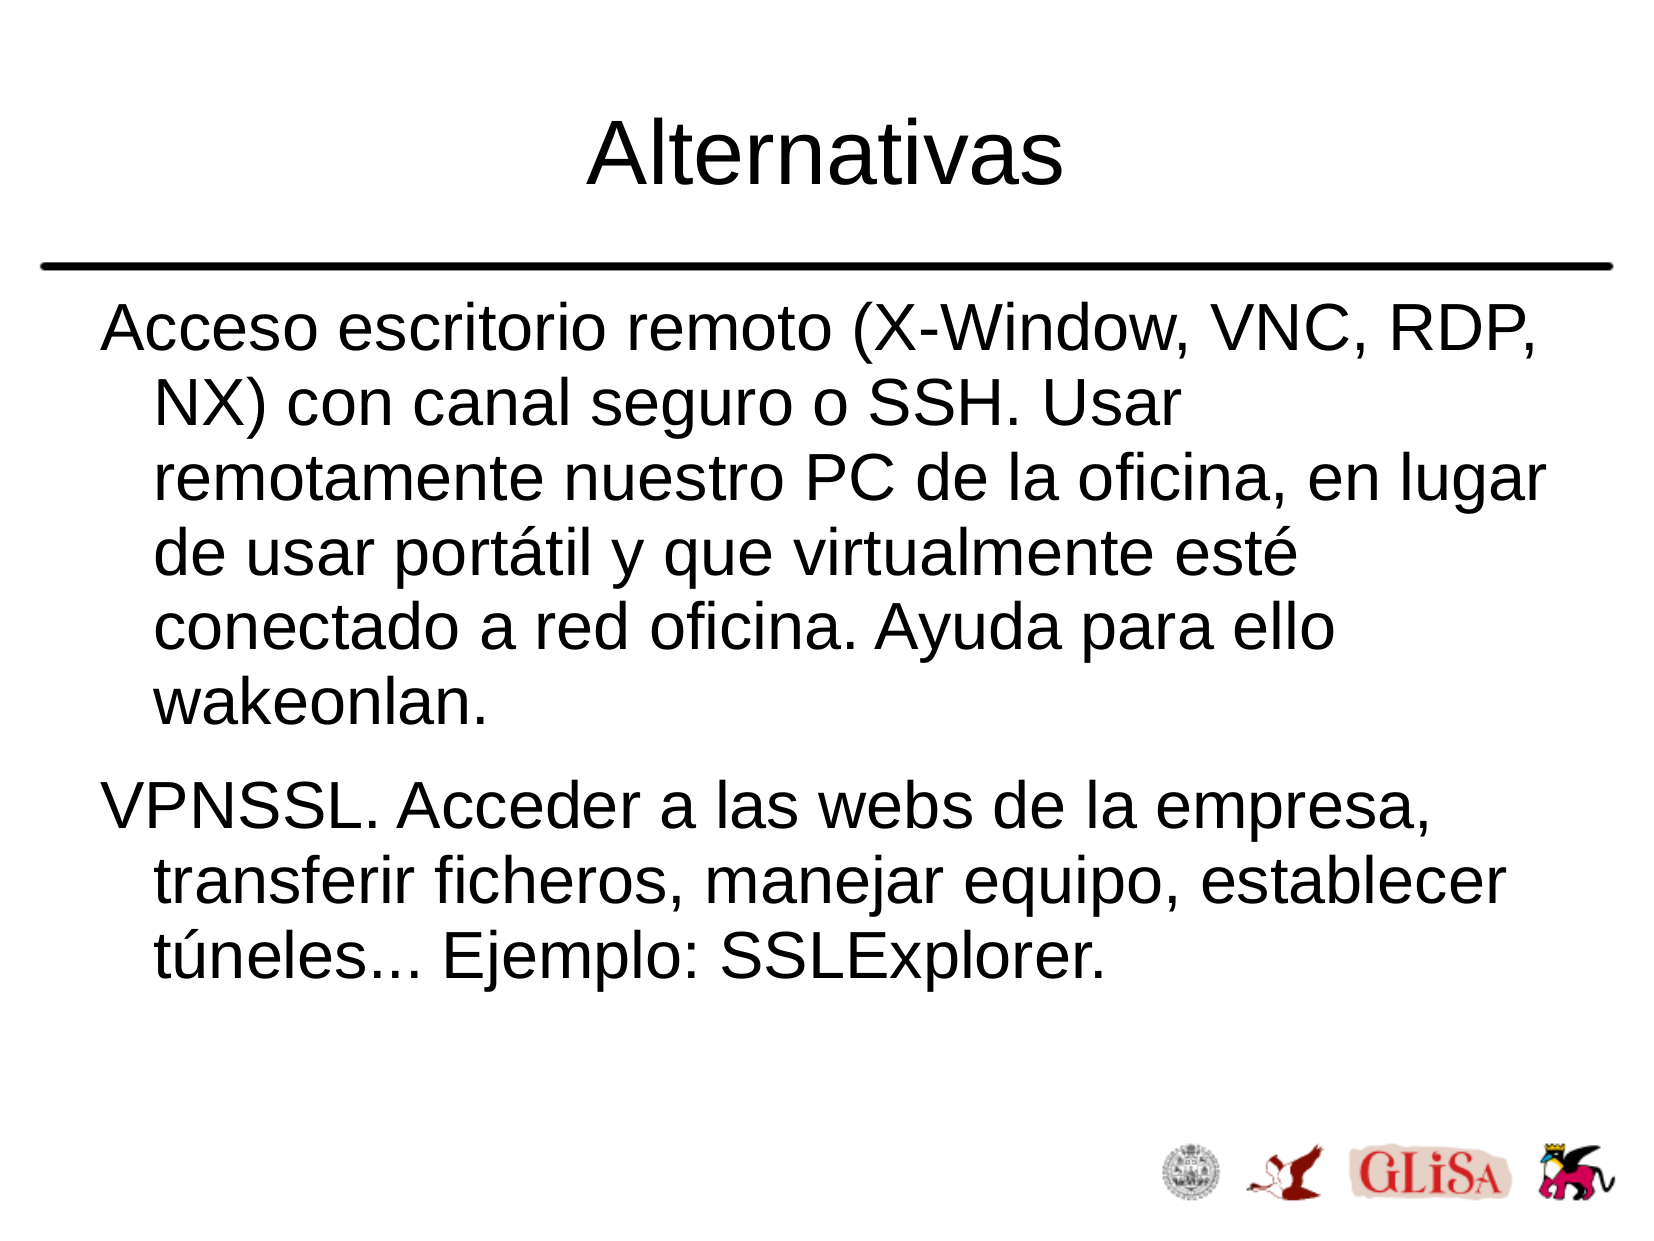

# Alternativas
Acceso escritorio remoto (X-Window, VNC, RDP, NX) con canal seguro o SSH. Usar remotamente nuestro PC de la oficina, en lugar de usar portátil y que virtualmente esté conectado a red oficina. Ayuda para ello wakeonlan.
VPNSSL. Acceder a las webs de la empresa, transferir ficheros, manejar equipo, establecer túneles... Ejemplo: SSLExplorer.